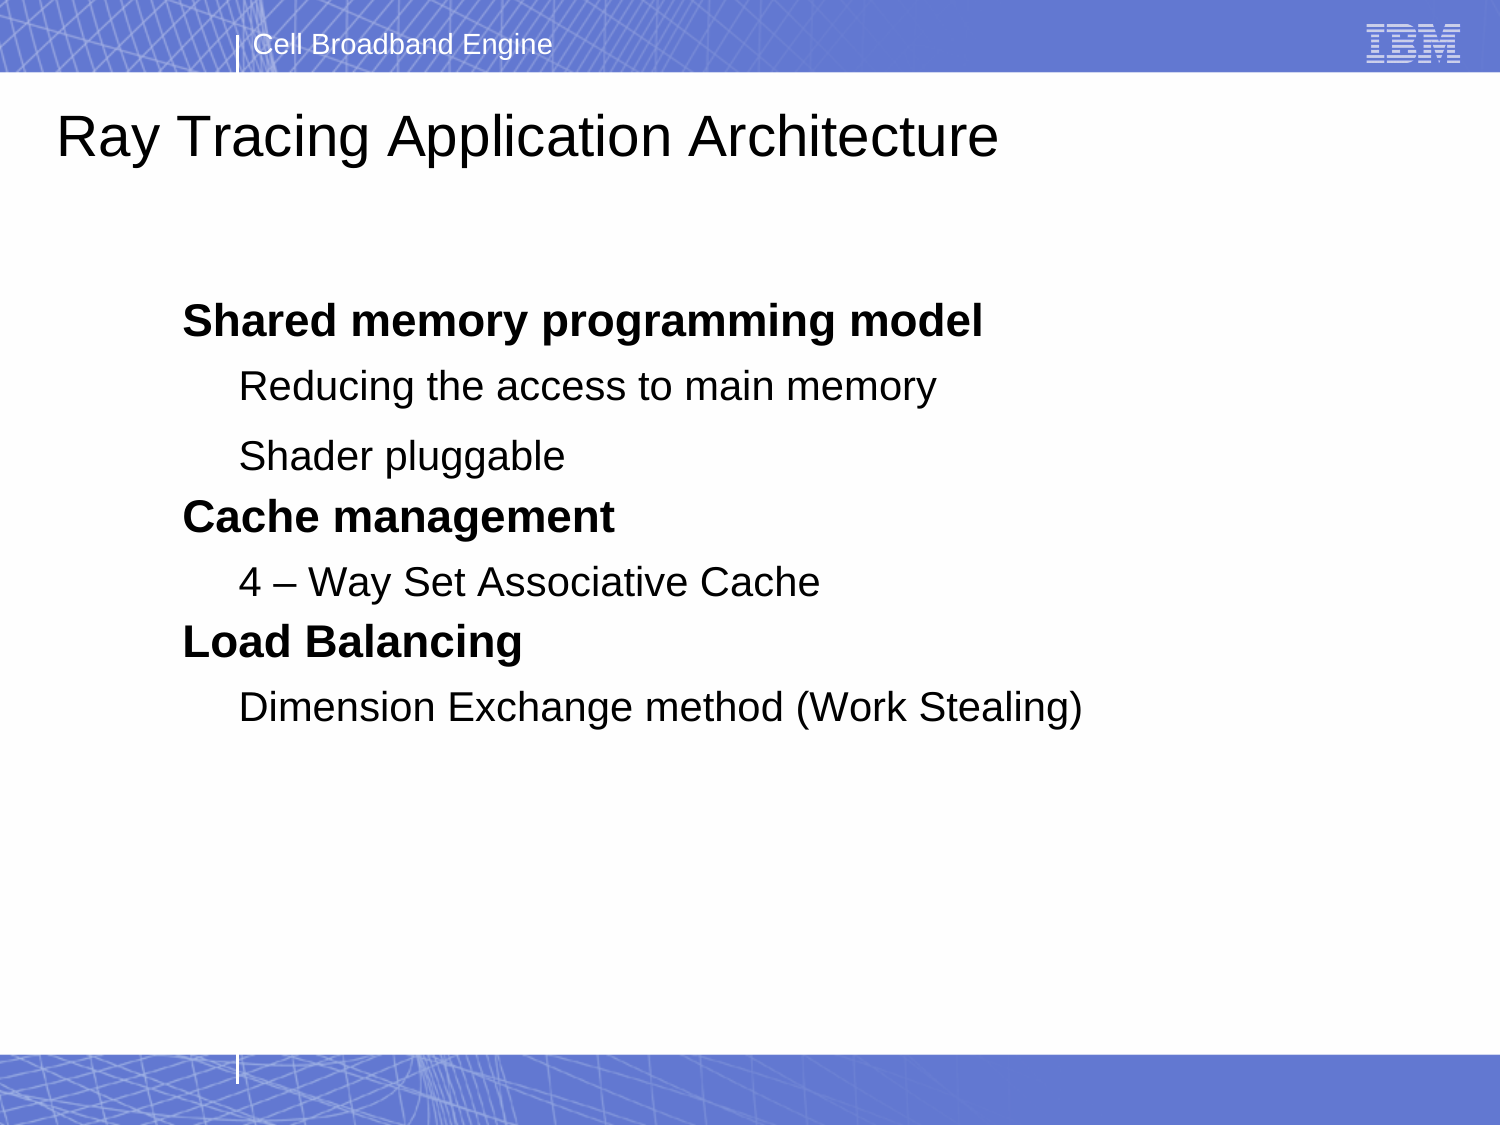

# Ray Tracing Application Architecture
Shared memory programming model
 Reducing the access to main memory
 Shader pluggable
Cache management
 4 – Way Set Associative Cache
Load Balancing
 Dimension Exchange method (Work Stealing)